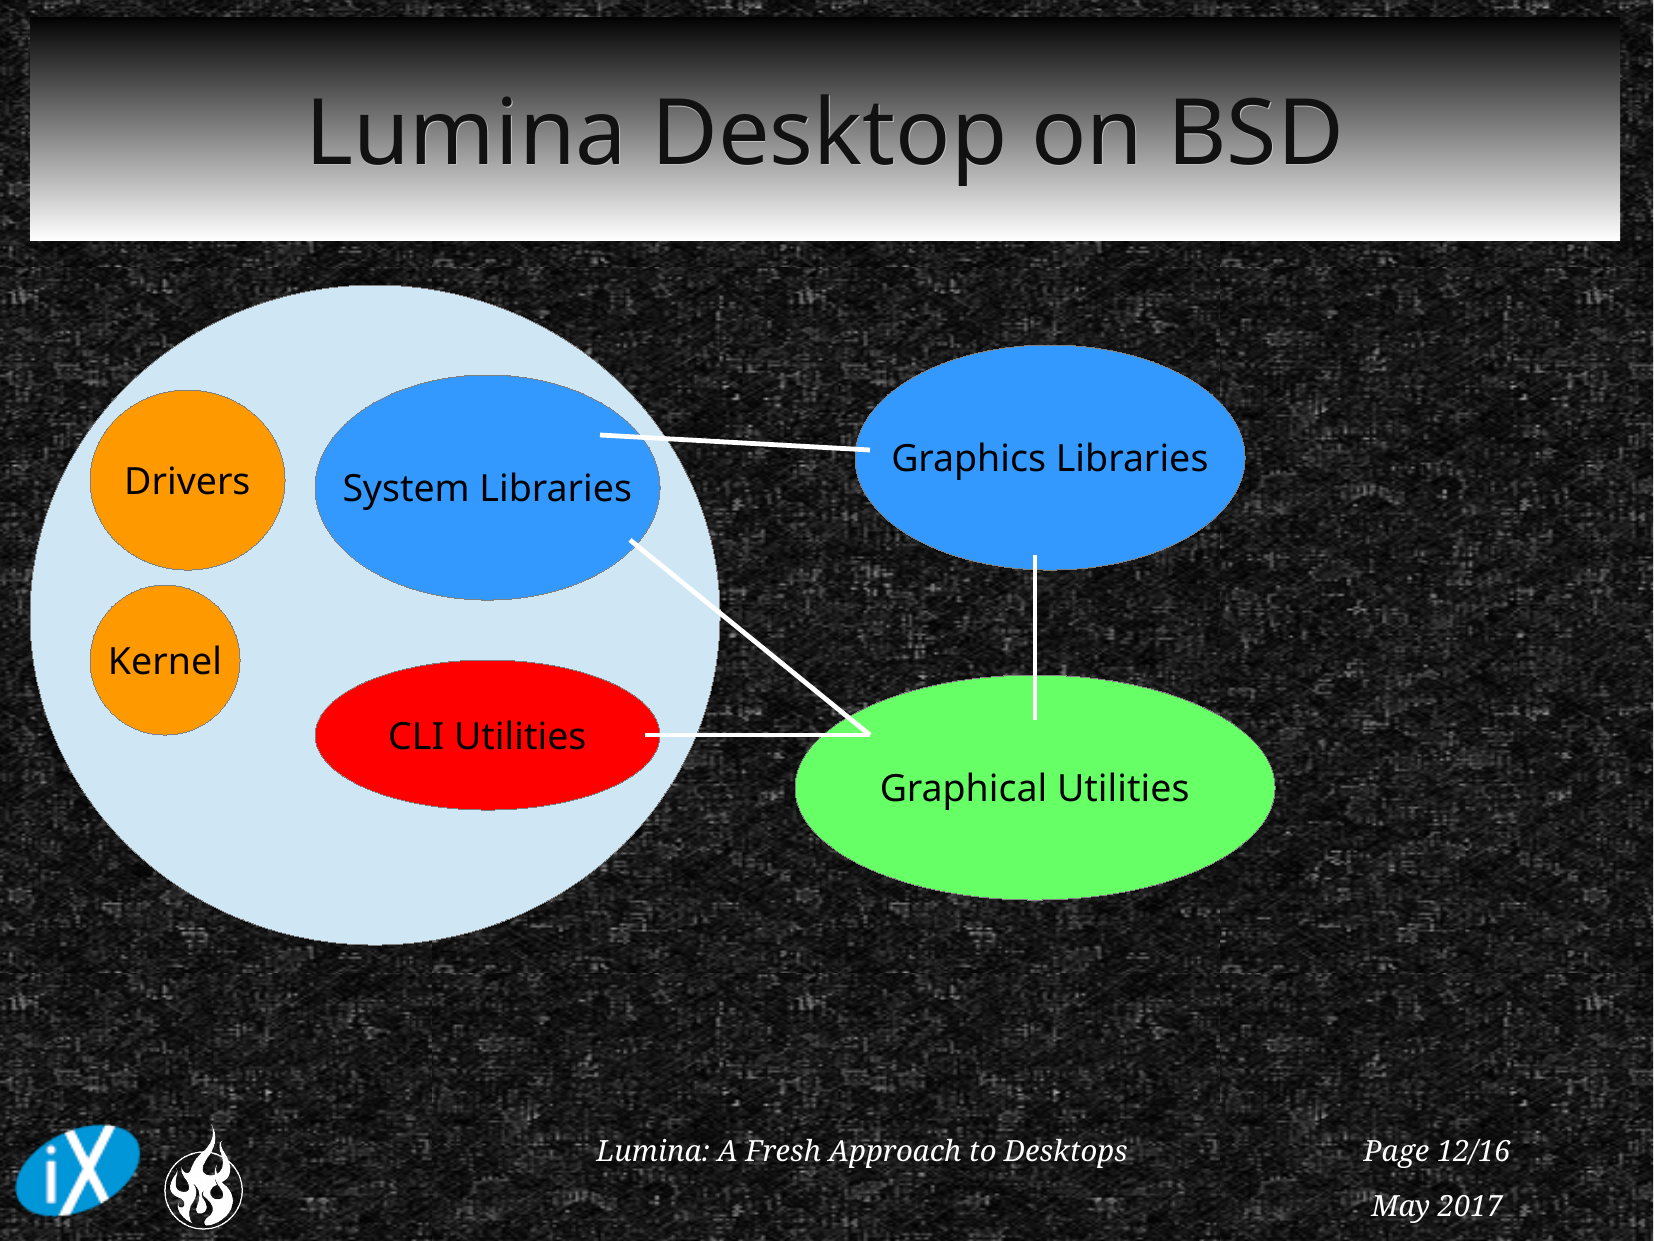

# Lumina Desktop on BSD
Graphics Libraries
System Libraries
Drivers
Kernel
CLI Utilities
Graphical Utilities
Lumina: A Fresh Approach to Desktops
12
May 2017